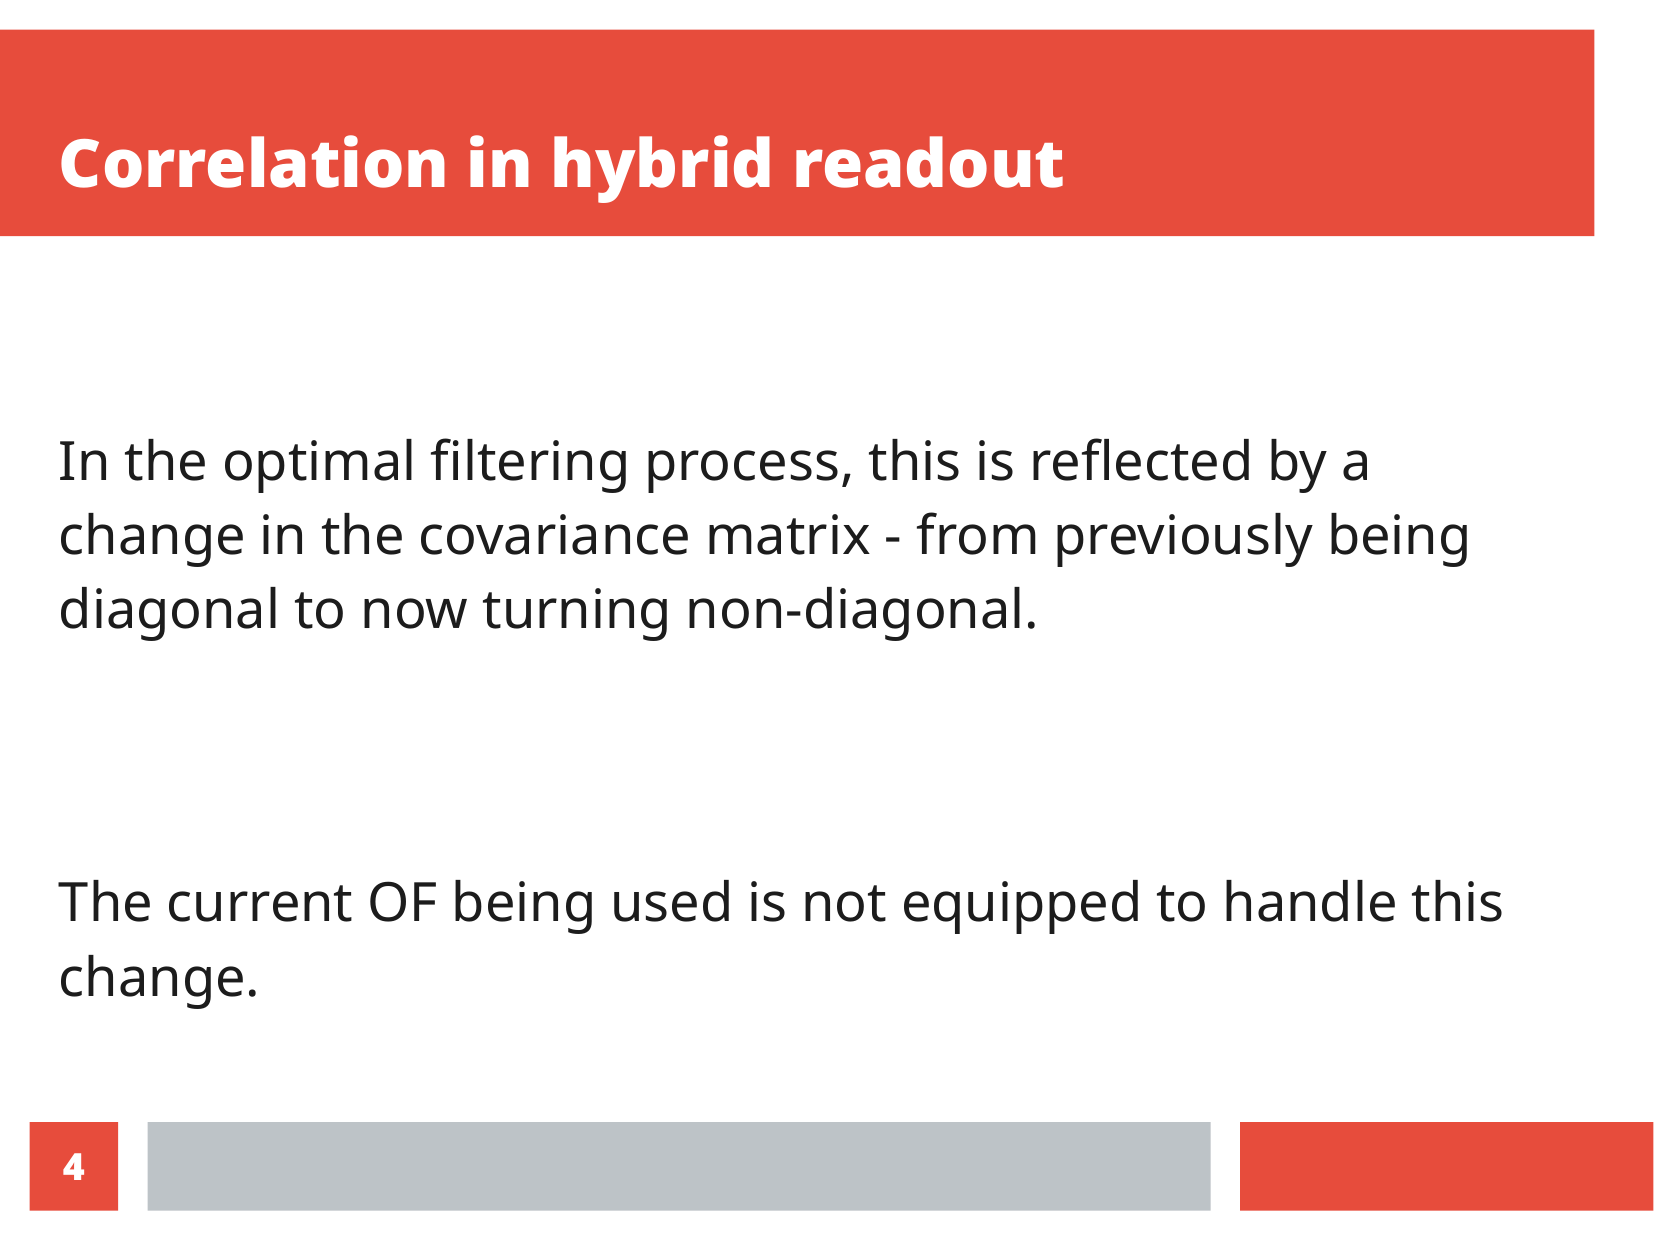

# Correlation in hybrid readout
In the optimal filtering process, this is reflected by a change in the covariance matrix - from previously being diagonal to now turning non-diagonal.
The current OF being used is not equipped to handle this change.
4